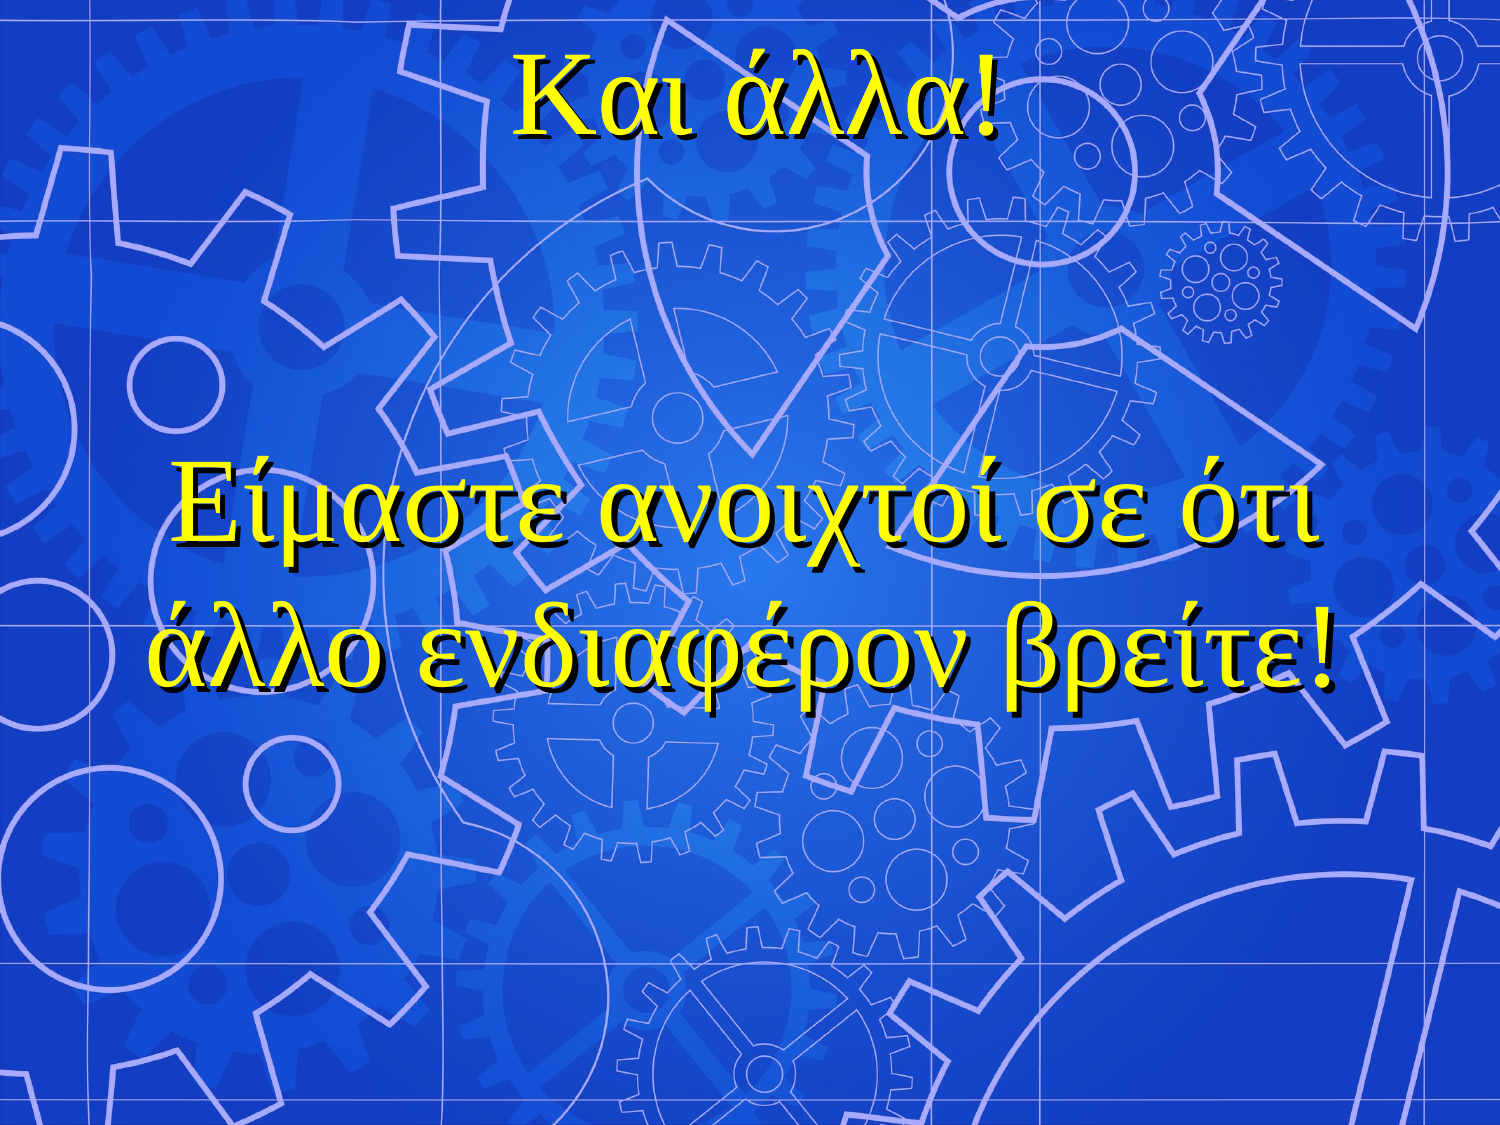

# Και άλλα!
Και άλλα!
Είμαστε ανοιχτοί σε ότι άλλο ενδιαφέρον βρείτε!